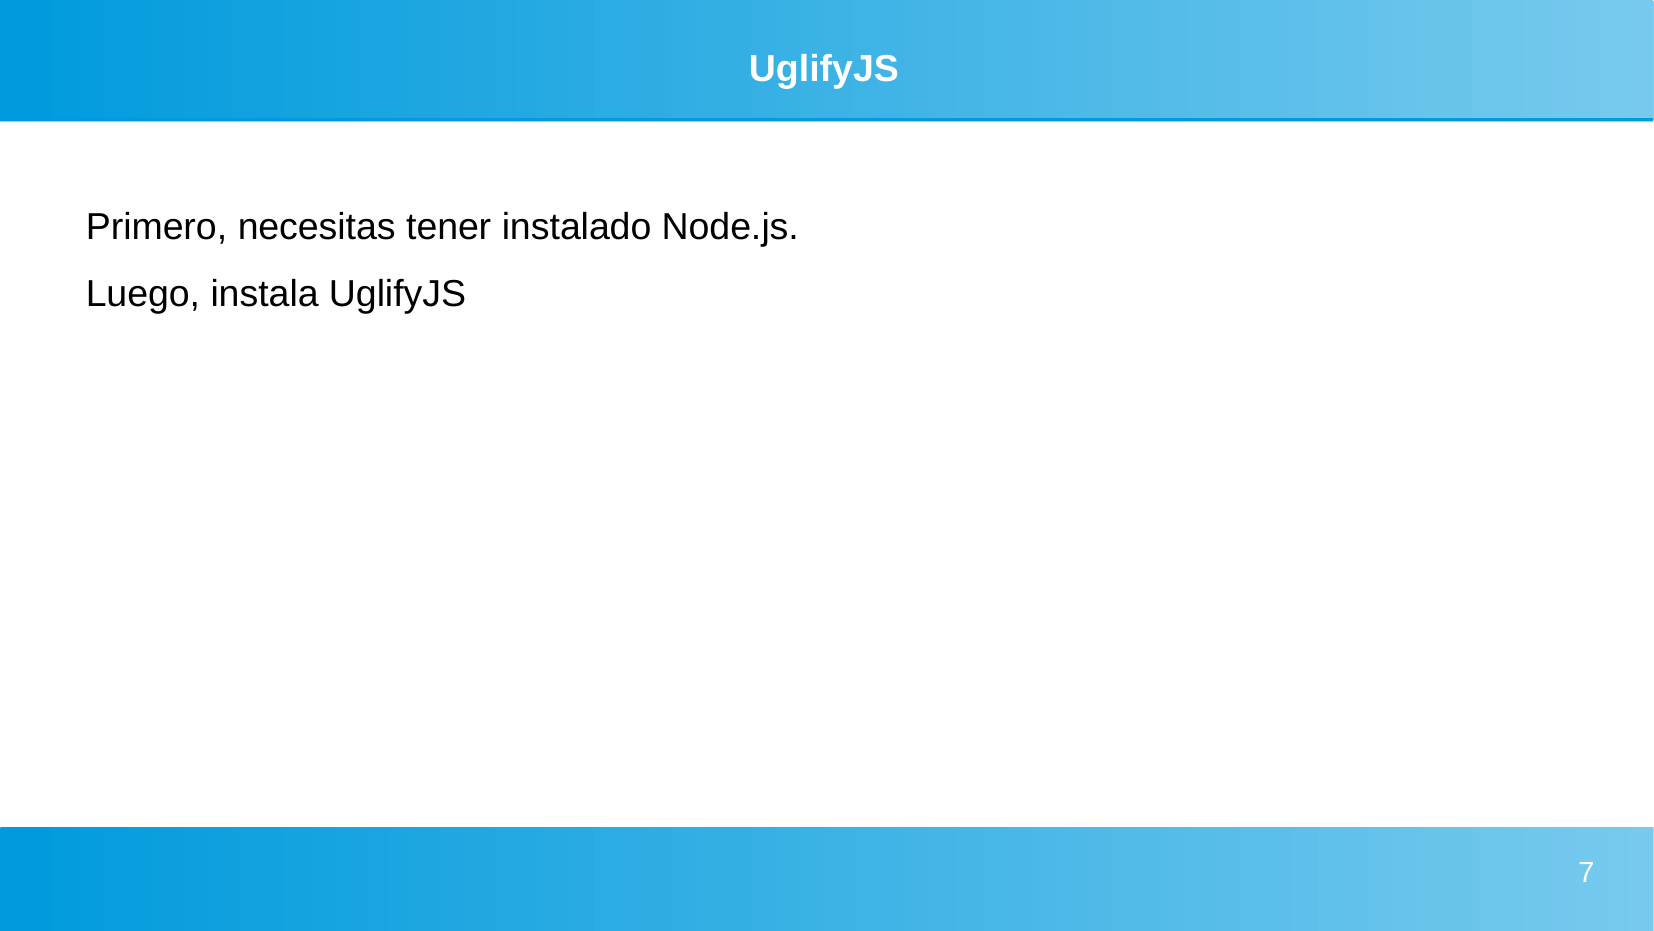

# UglifyJS
Primero, necesitas tener instalado Node.js.
Luego, instala UglifyJS
7